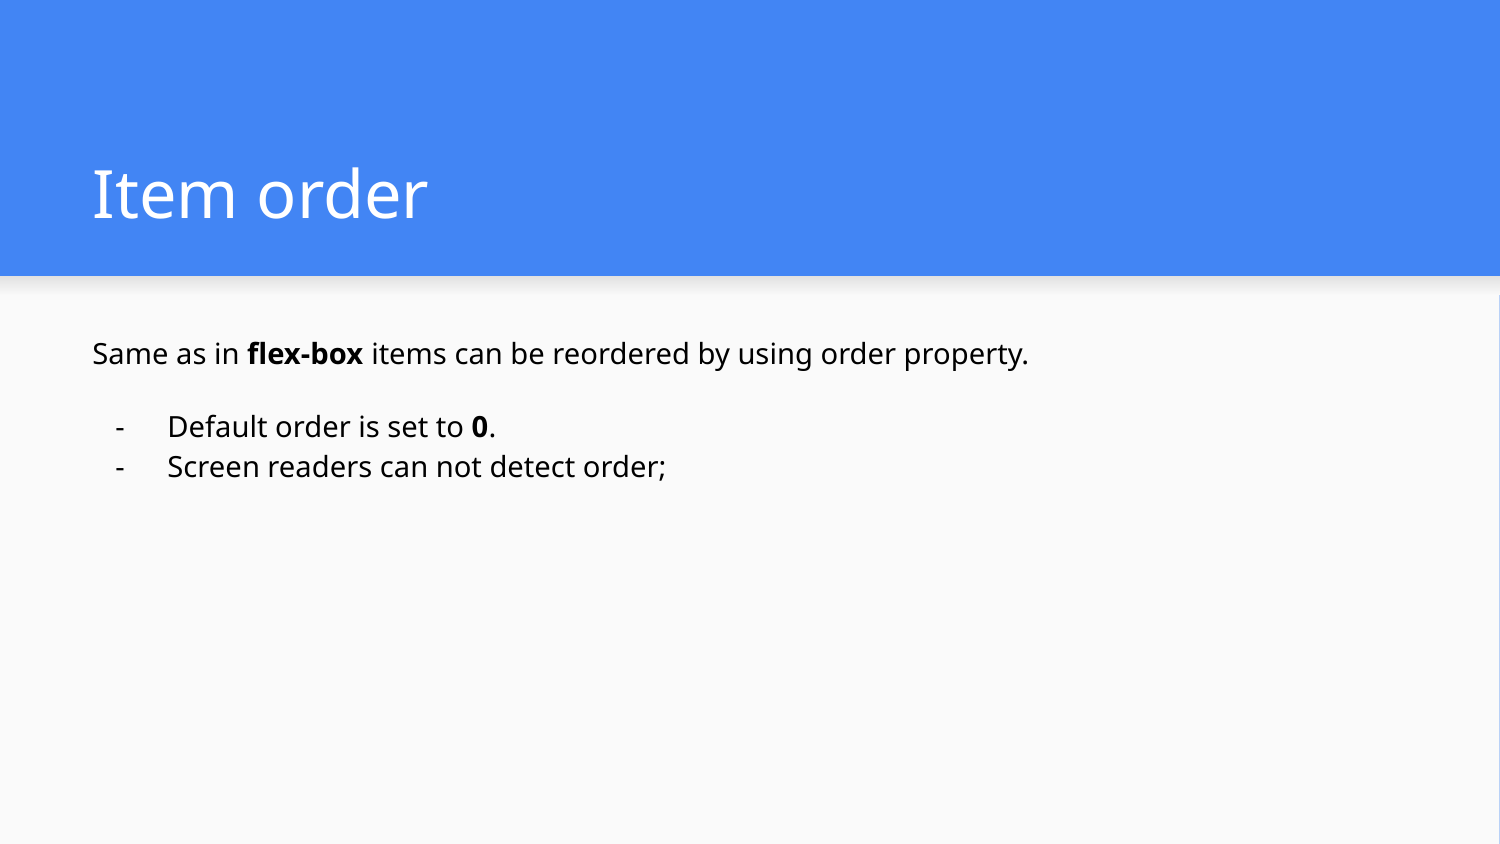

Item order
# Same as in flex-box items can be reordered by using order property.
Default order is set to 0.
Screen readers can not detect order;